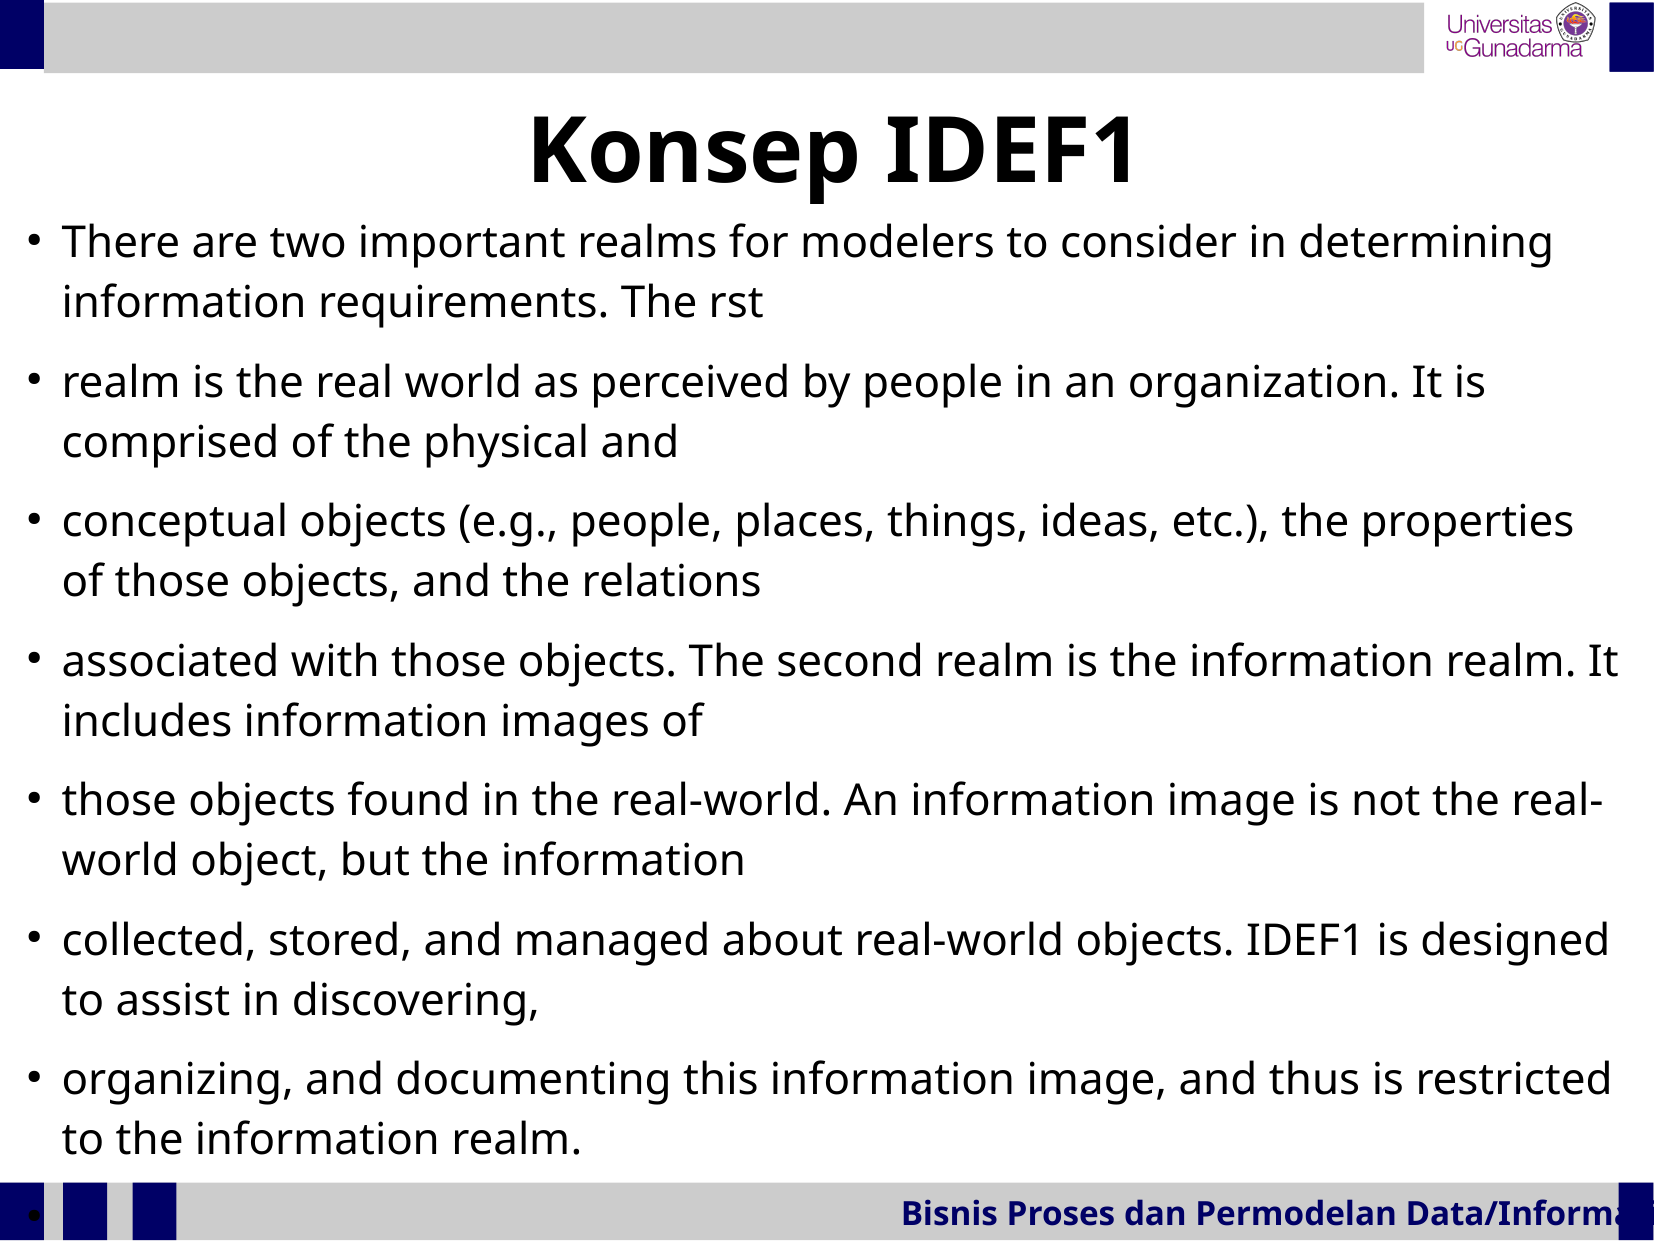

# Konsep IDEF1
There are two important realms for modelers to consider in determining information requirements. The rst
realm is the real world as perceived by people in an organization. It is comprised of the physical and
conceptual objects (e.g., people, places, things, ideas, etc.), the properties of those objects, and the relations
associated with those objects. The second realm is the information realm. It includes information images of
those objects found in the real-world. An information image is not the real-world object, but the information
collected, stored, and managed about real-world objects. IDEF1 is designed to assist in discovering,
organizing, and documenting this information image, and thus is restricted to the information realm.